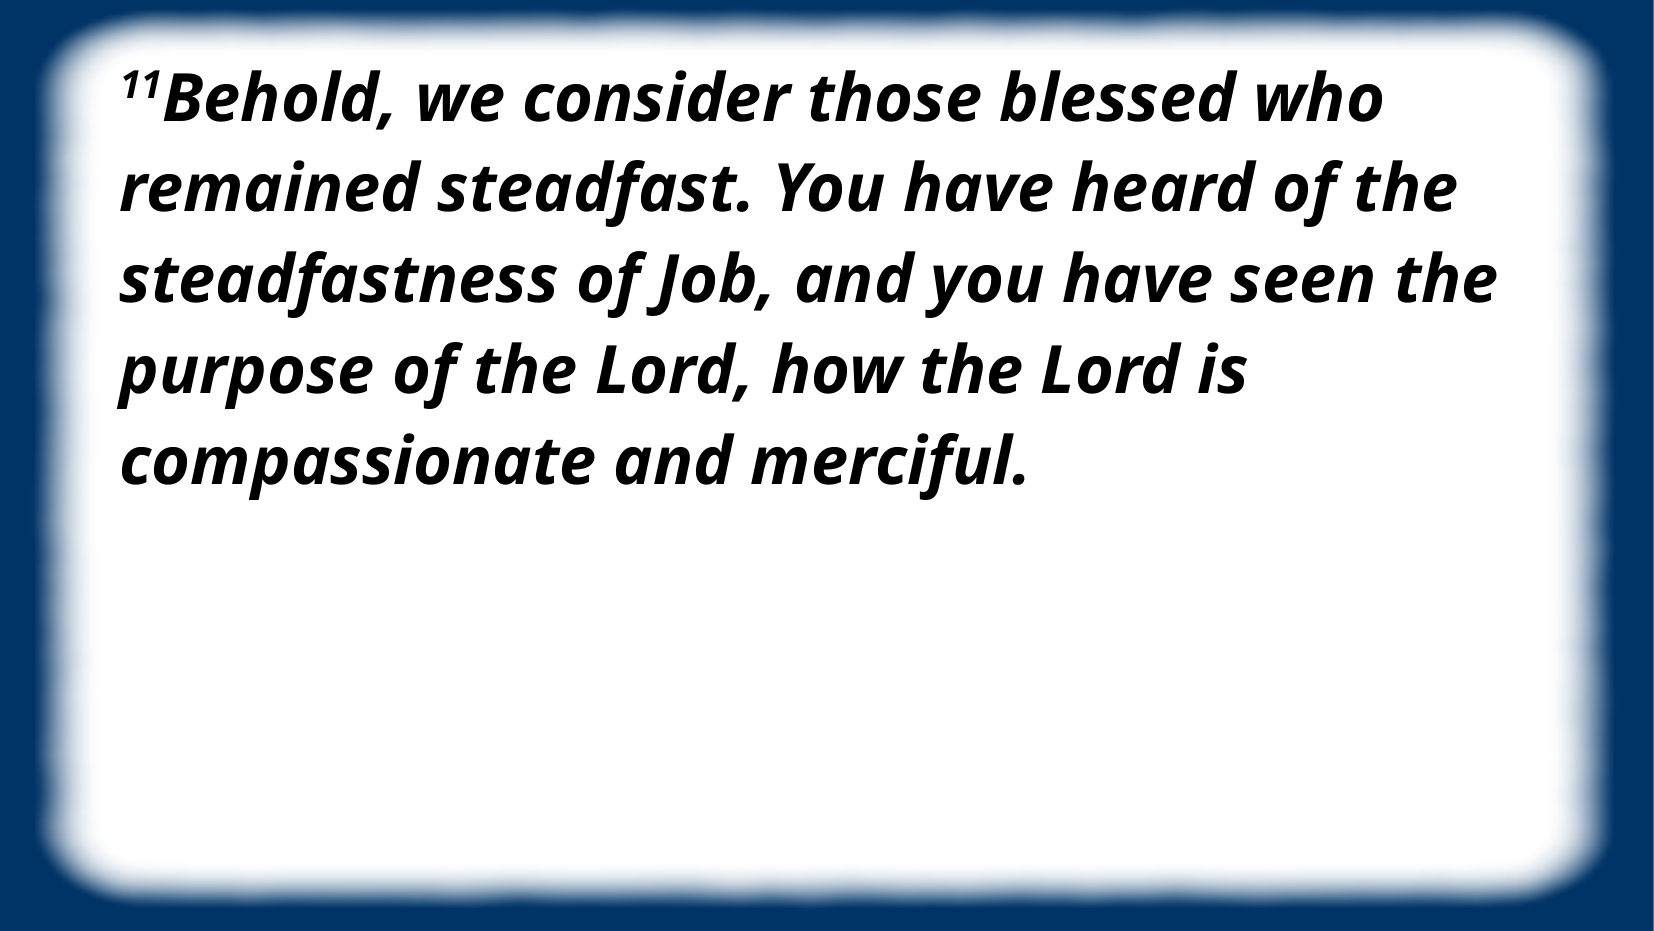

11Behold, we consider those blessed who remained steadfast. You have heard of the steadfastness of Job, and you have seen the purpose of the Lord, how the Lord is compassionate and merciful.